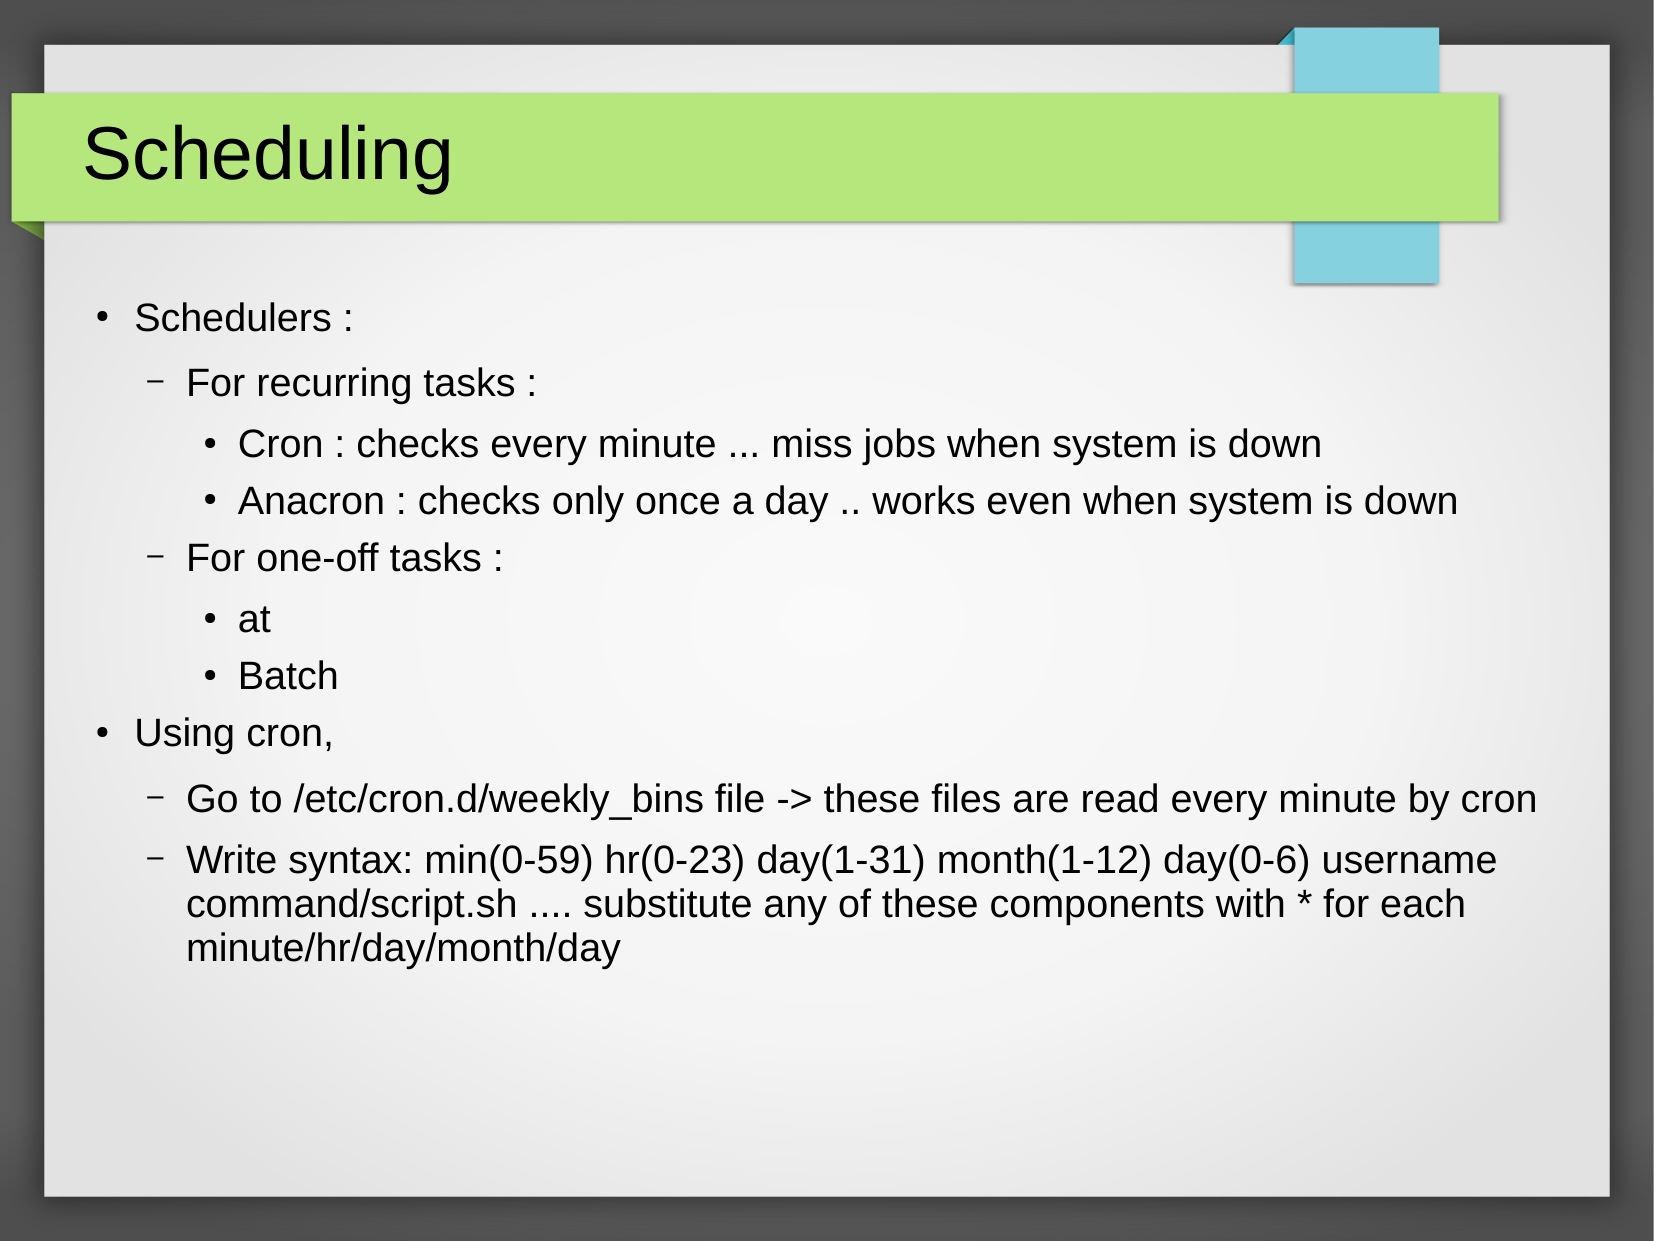

# Scheduling
Schedulers :
For recurring tasks :
Cron : checks every minute ... miss jobs when system is down
Anacron : checks only once a day .. works even when system is down
For one-off tasks :
at
Batch
Using cron,
Go to /etc/cron.d/weekly_bins file -> these files are read every minute by cron
Write syntax: min(0-59) hr(0-23) day(1-31) month(1-12) day(0-6) username command/script.sh .... substitute any of these components with * for each minute/hr/day/month/day